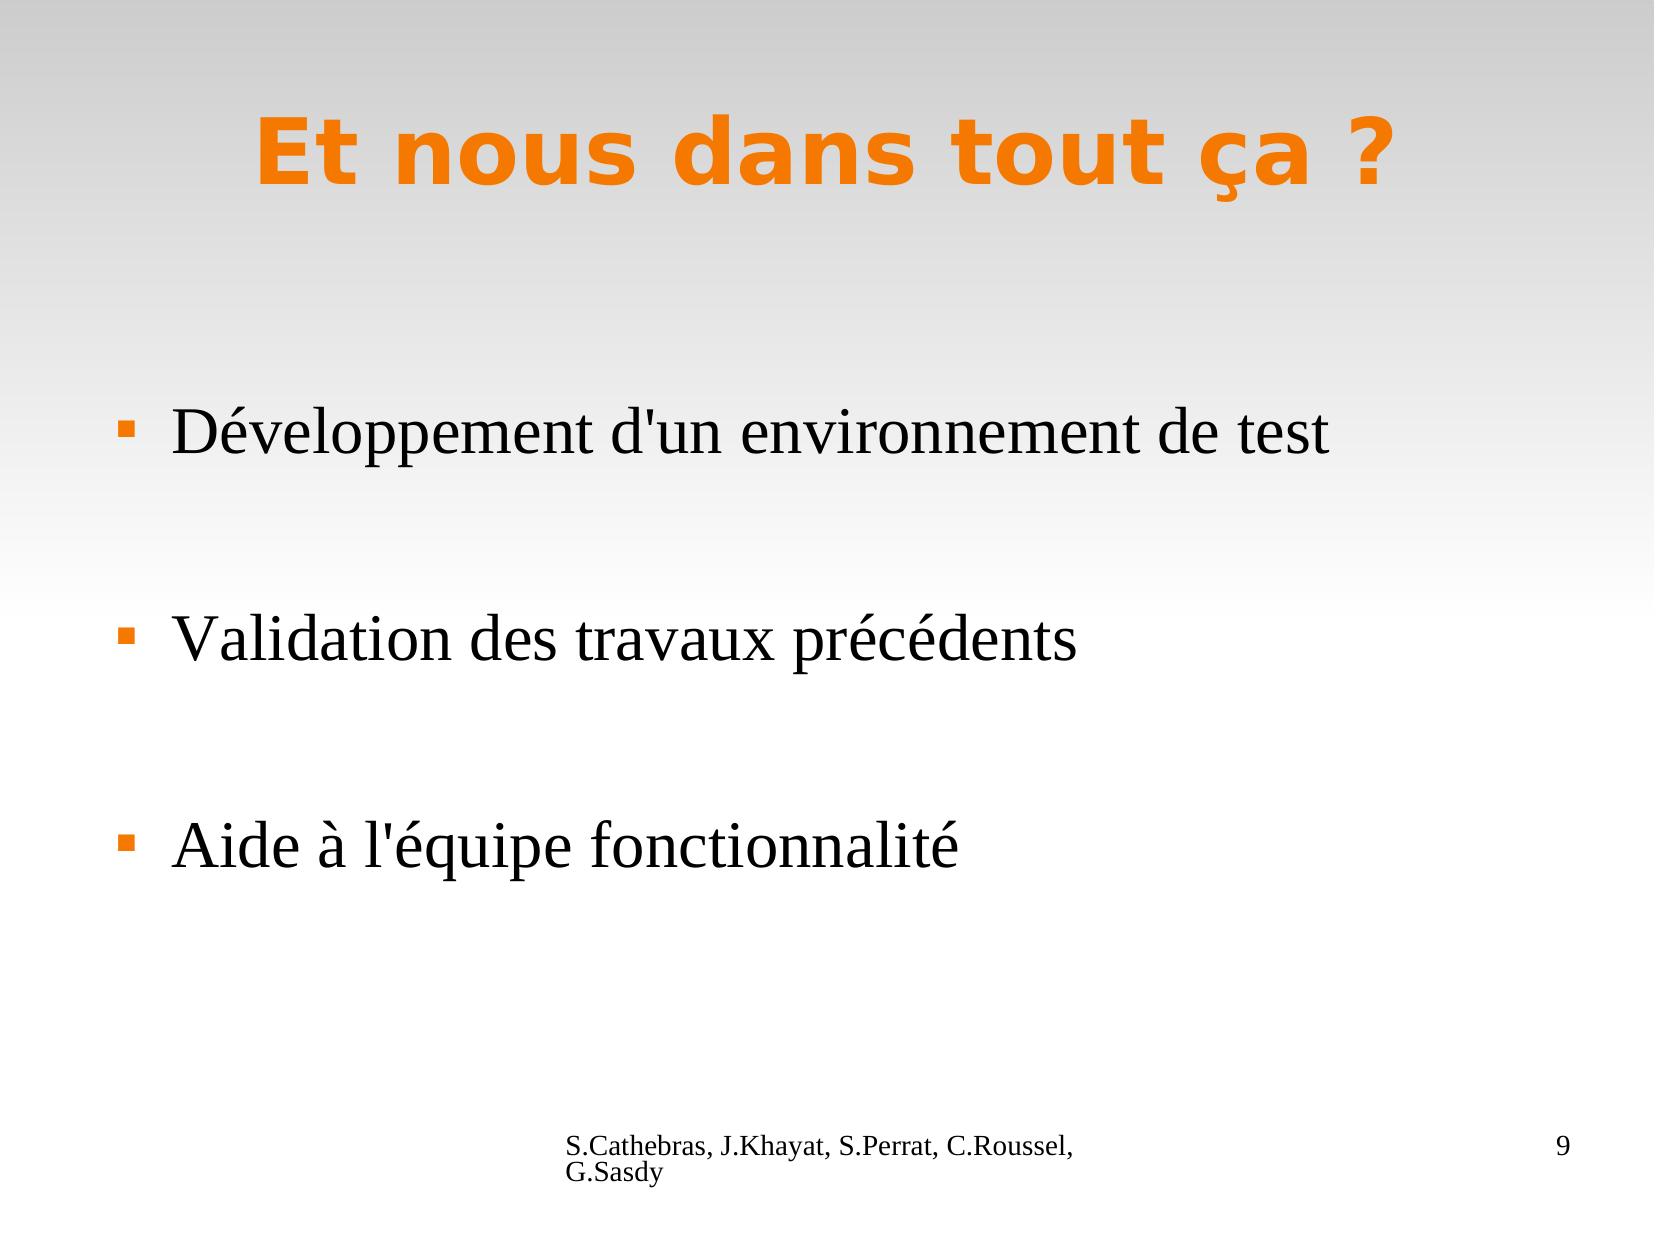

# Et nous dans tout ça ?
Développement d'un environnement de test
Validation des travaux précédents
Aide à l'équipe fonctionnalité
S.Cathebras, J.Khayat, S.Perrat, C.Roussel, G.Sasdy
9